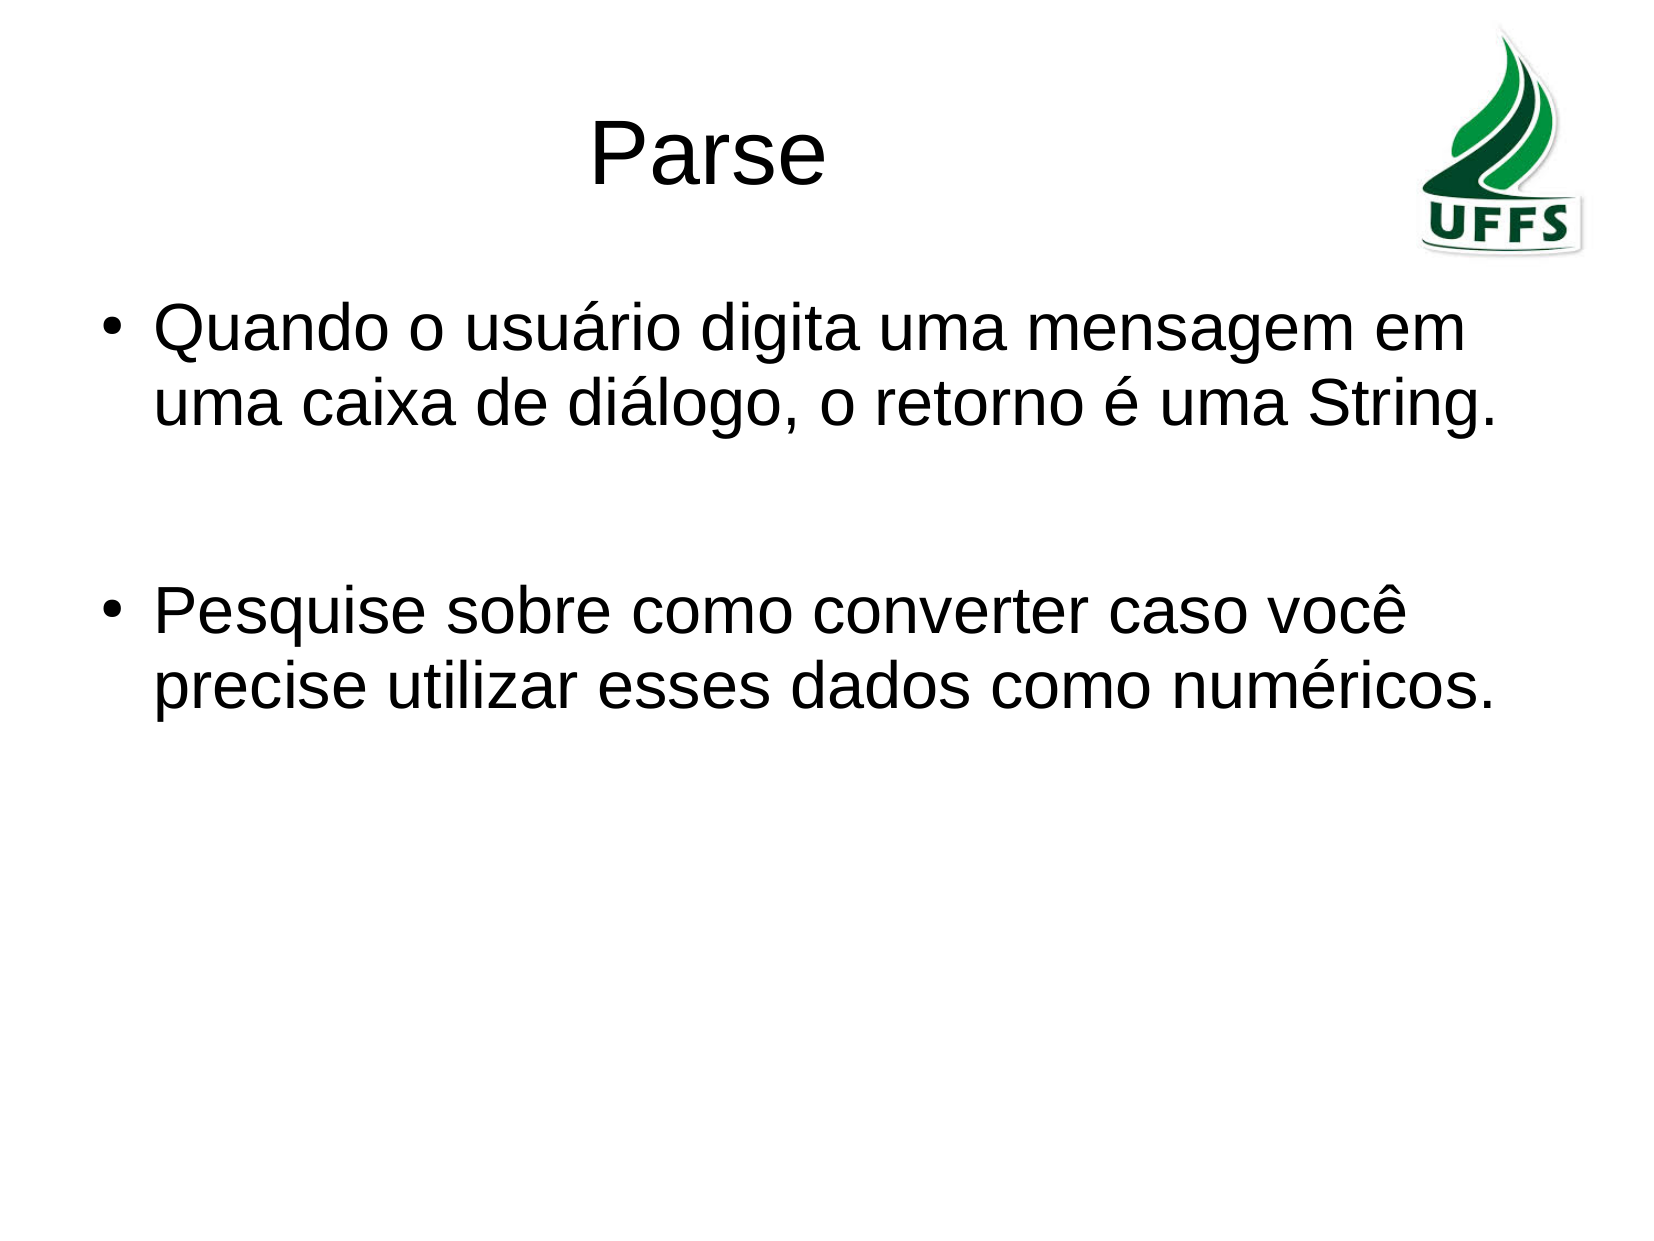

# Parse
Quando o usuário digita uma mensagem em uma caixa de diálogo, o retorno é uma String.
Pesquise sobre como converter caso você precise utilizar esses dados como numéricos.